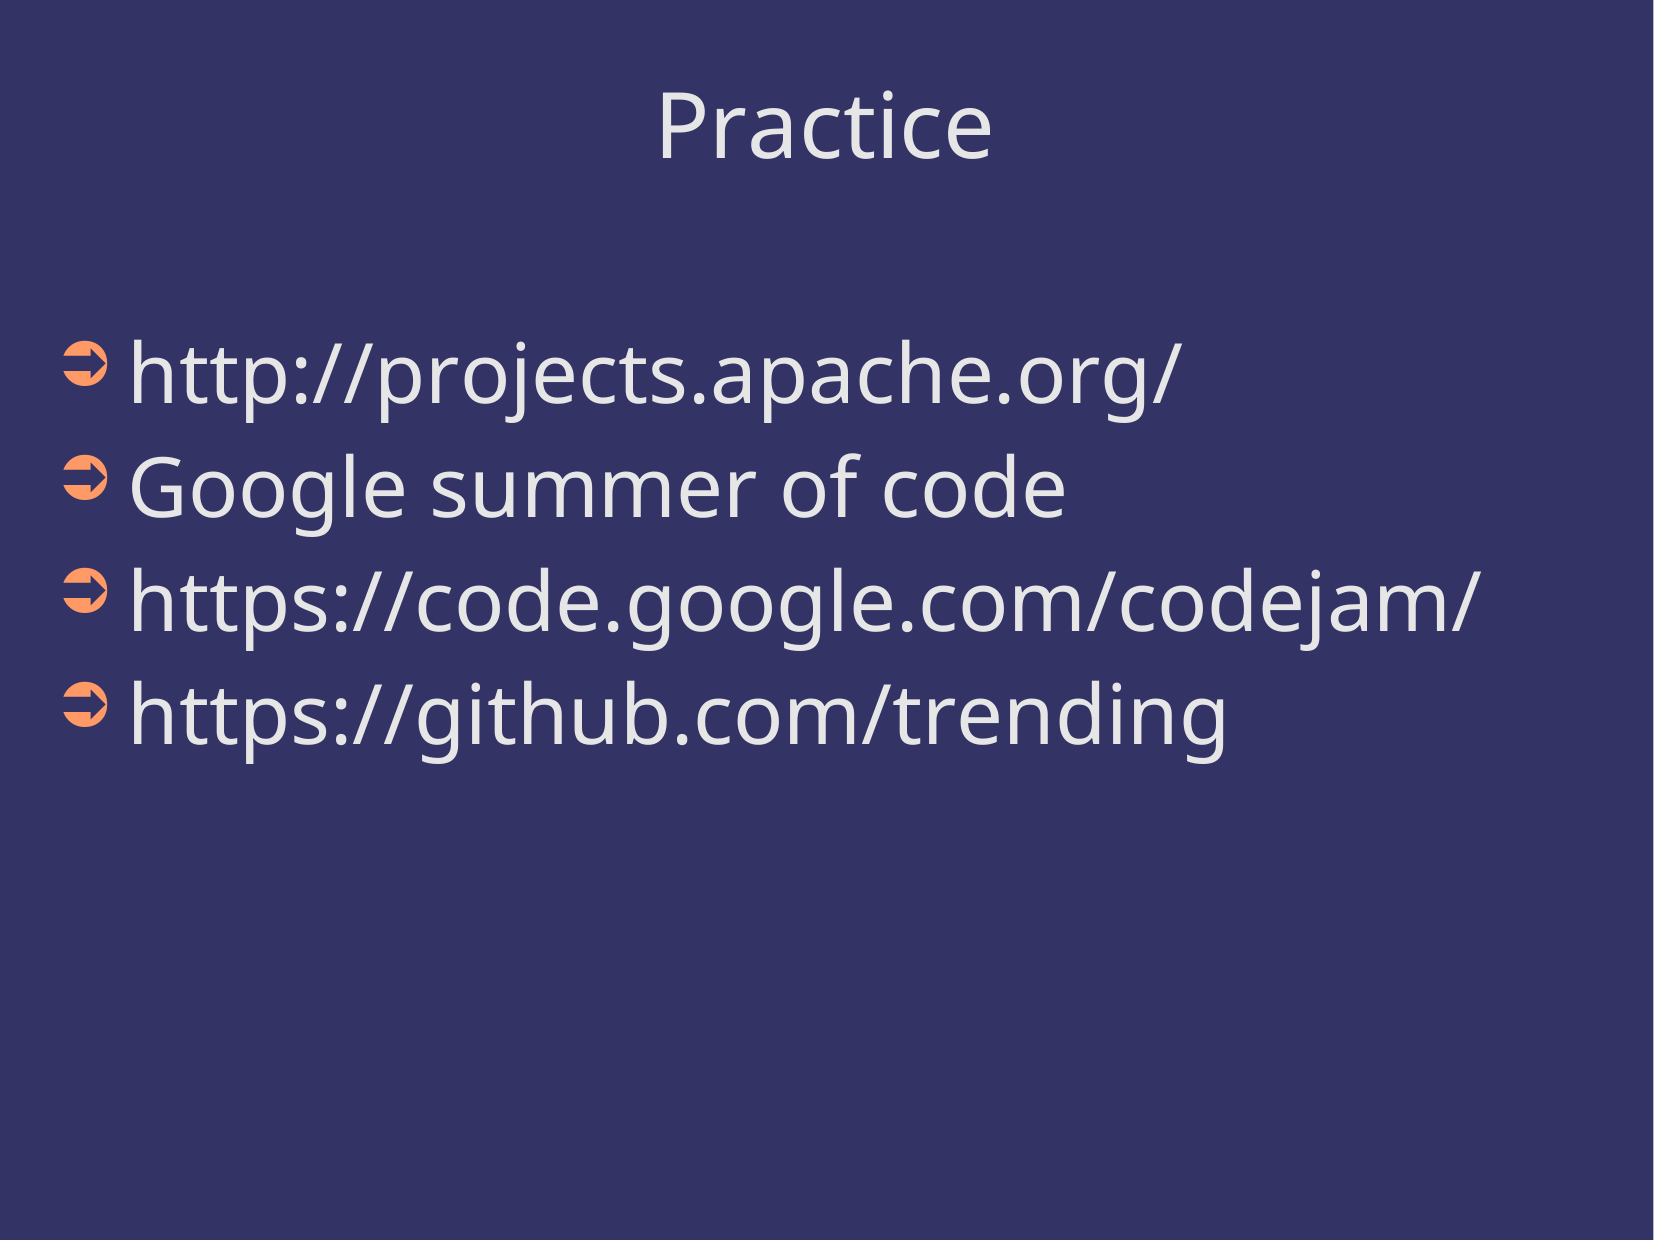

# Practice
http://projects.apache.org/
Google summer of code
https://code.google.com/codejam/
https://github.com/trending